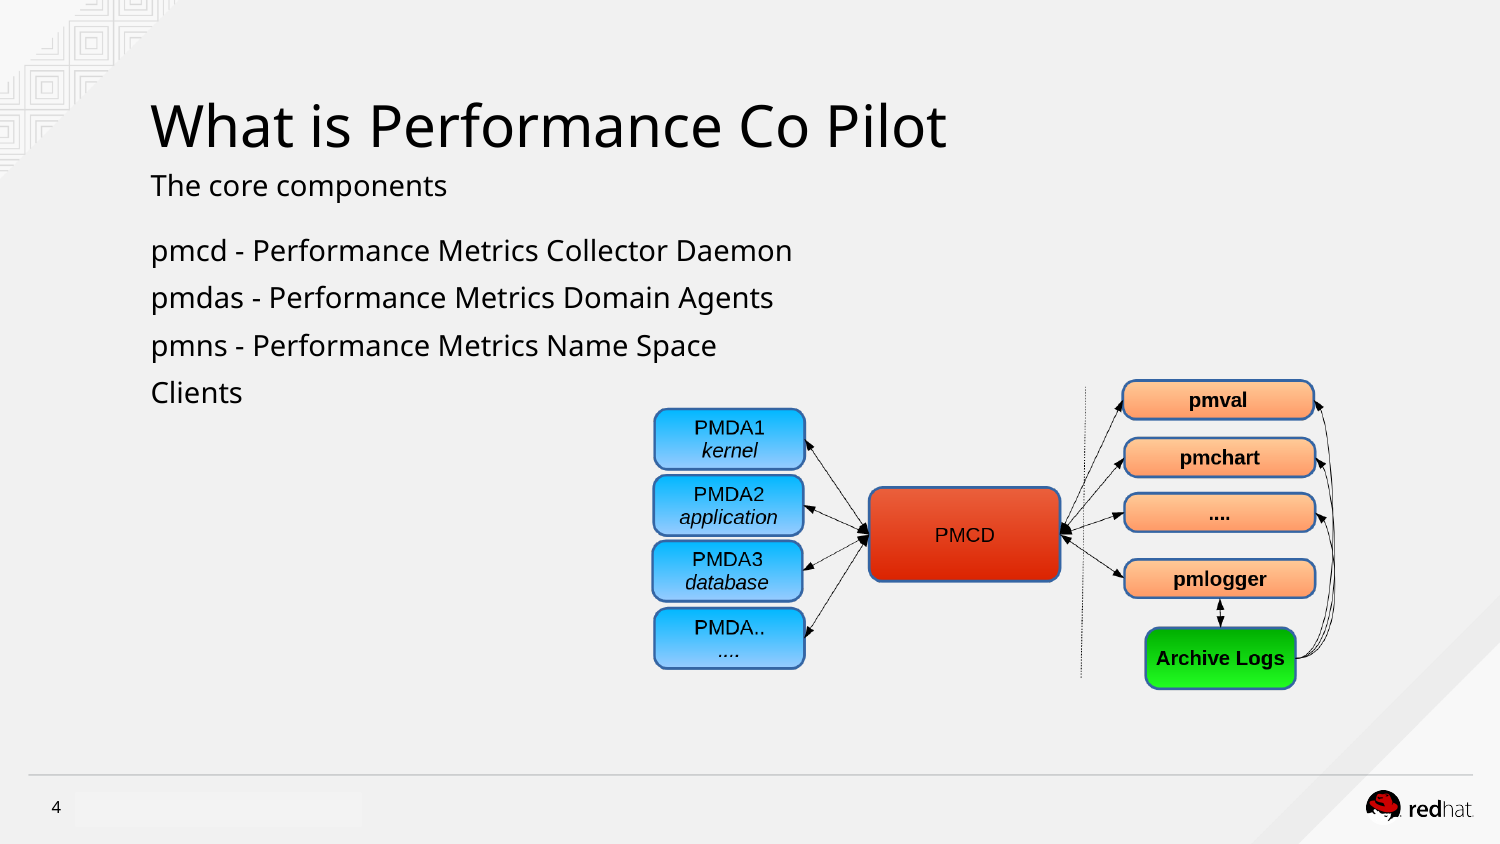

# What is Performance Co Pilot
The core components
pmcd - Performance Metrics Collector Daemon
pmdas - Performance Metrics Domain Agents
pmns - Performance Metrics Name Space
Clients